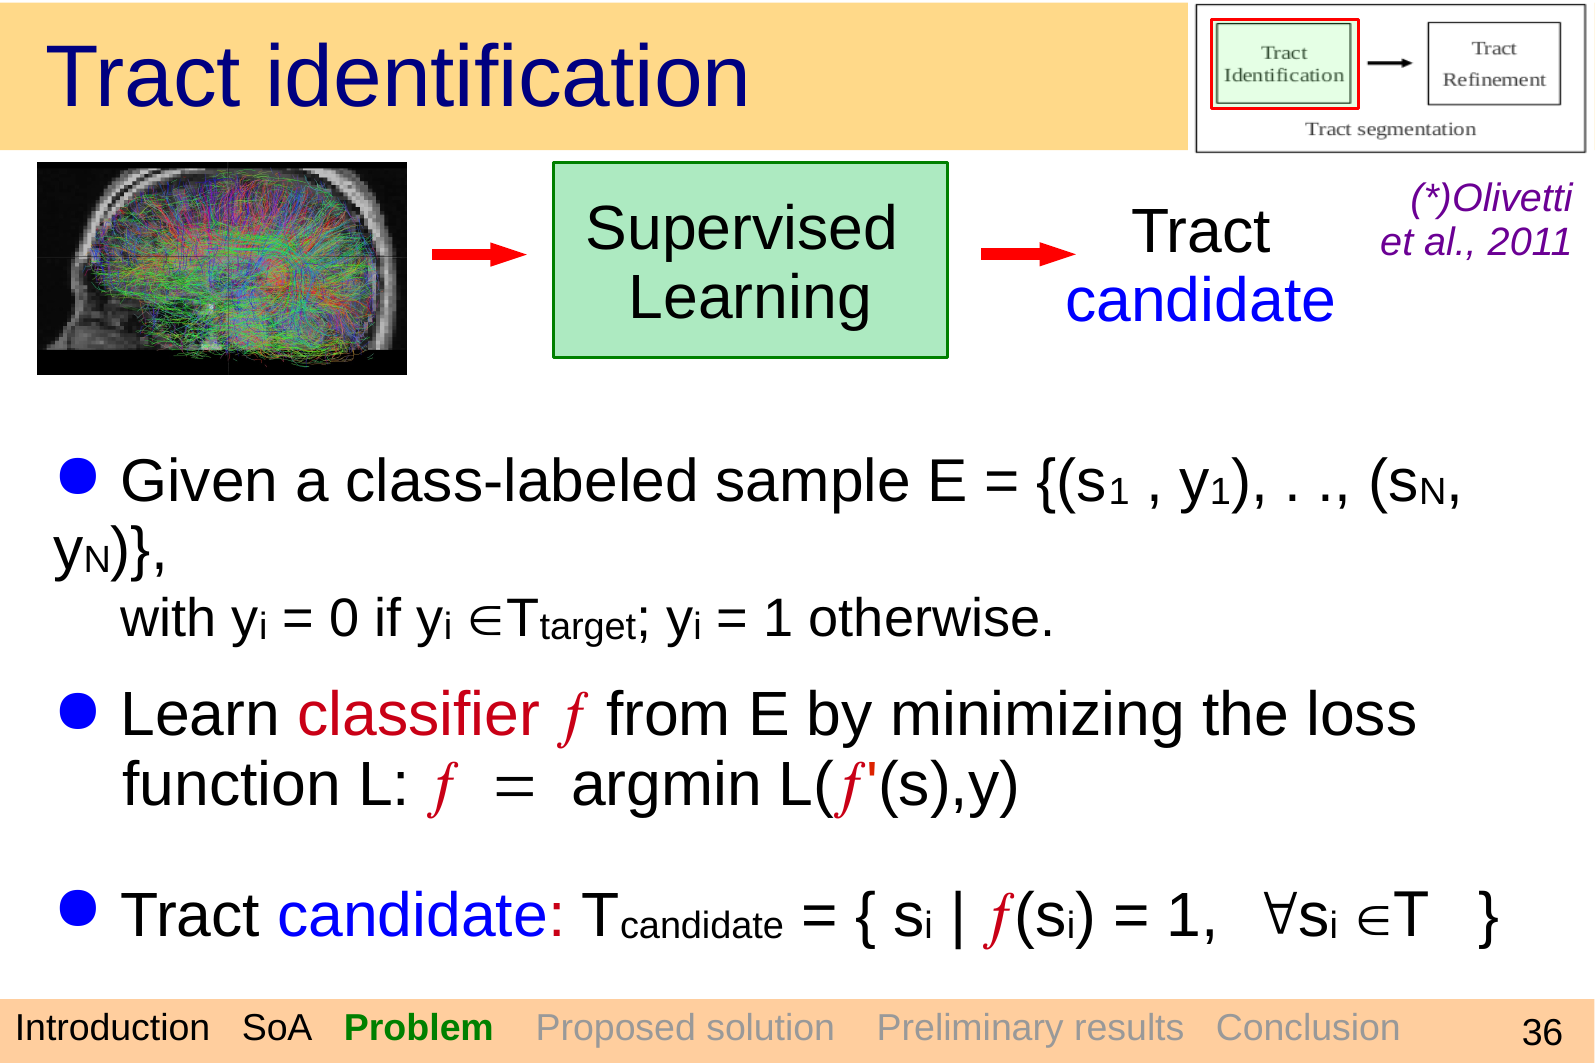

# Tract identification
Supervised Learning
(*)Olivetti et al., 2011
Tract candidate
 Given a class-labeled sample E = {(s1 , y1), . ., (sN, yN)},
 with yi = 0 if yi ÎTtarget; yi = 1 otherwise.
 Learn classifier ¦ from E by minimizing the loss
 function L: ¦ = argmin L(¦'(s),y)
 Tract candidate: Tcandidate = { si | ¦(si) = 1, "si ÎT }
Introduction SoA Problem Proposed solution Preliminary results Conclusion